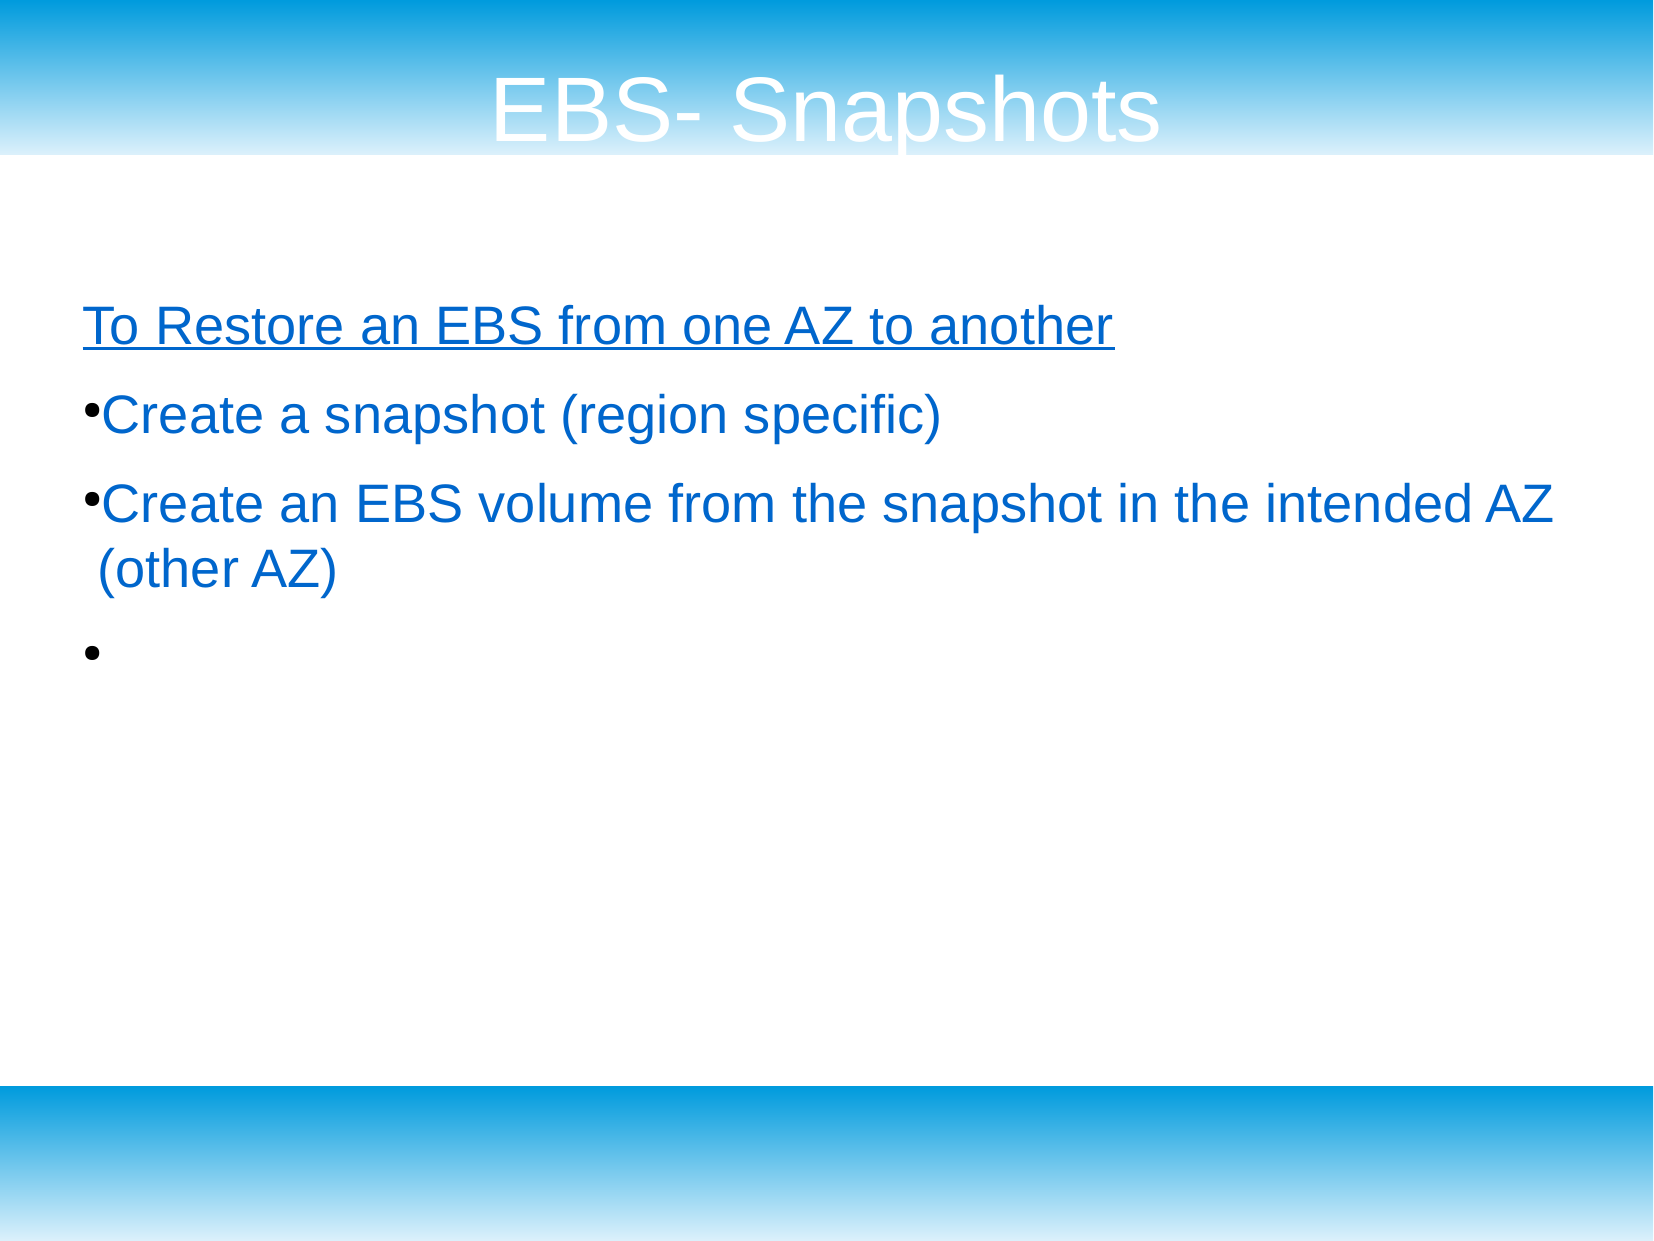

# EBS- Snapshots
To Restore an EBS from one AZ to another
Create a snapshot (region specific)
Create an EBS volume from the snapshot in the intended AZ (other AZ)